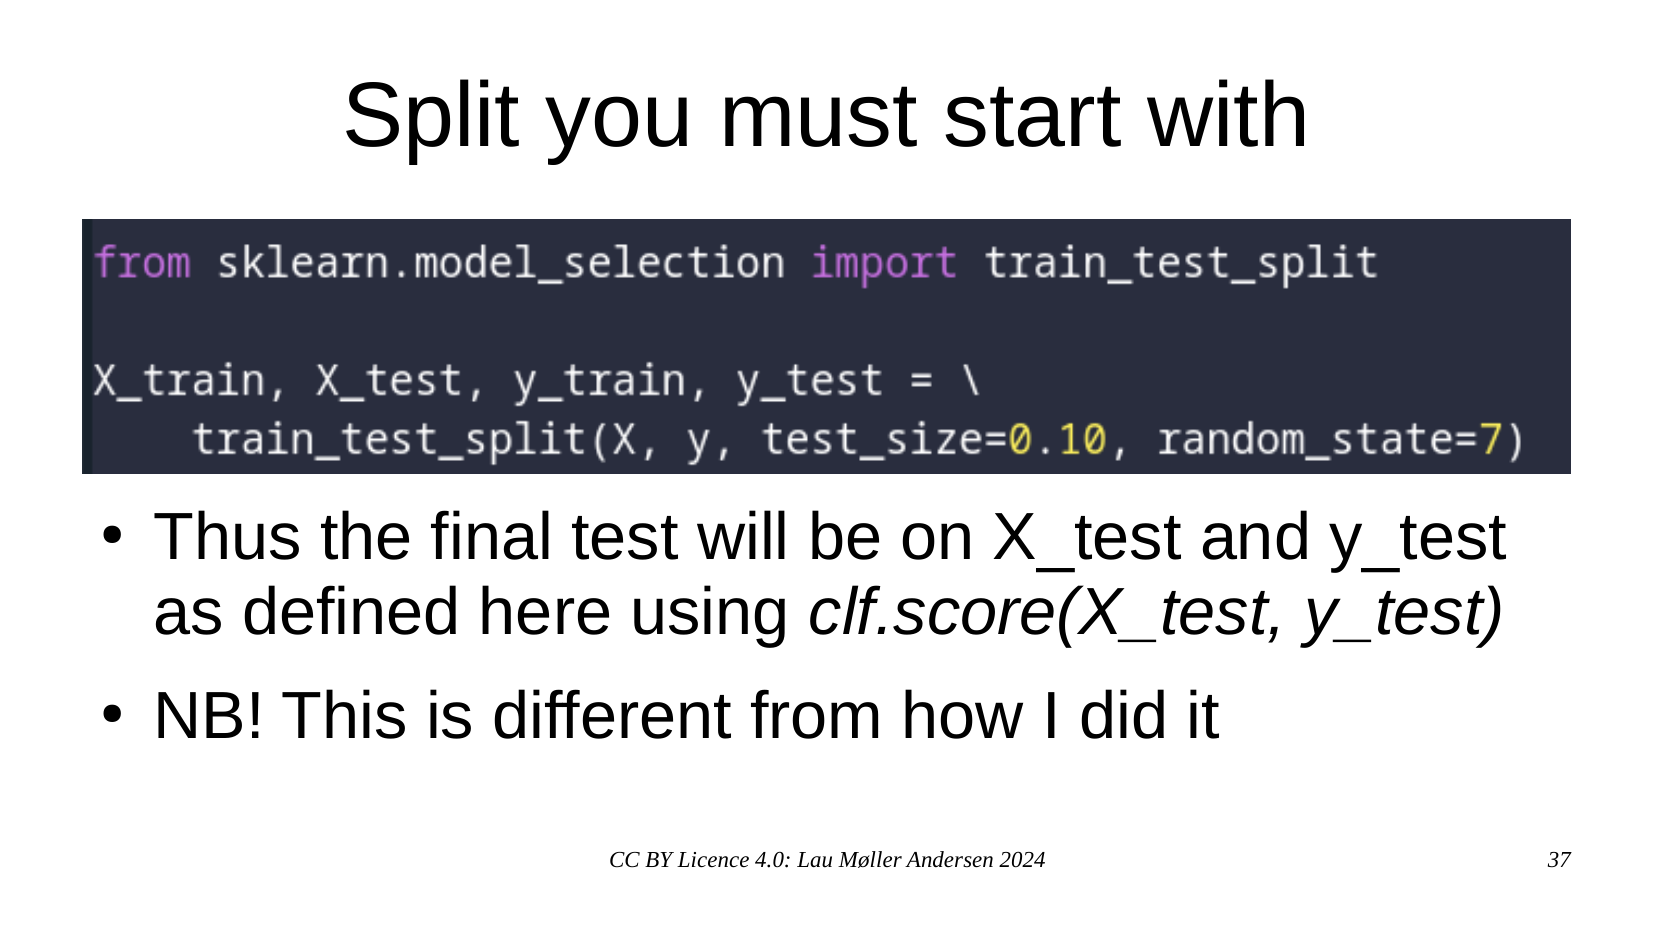

# Split you must start with
Thus the final test will be on X_test and y_test as defined here using clf.score(X_test, y_test)
NB! This is different from how I did it
CC BY Licence 4.0: Lau Møller Andersen 2024
37